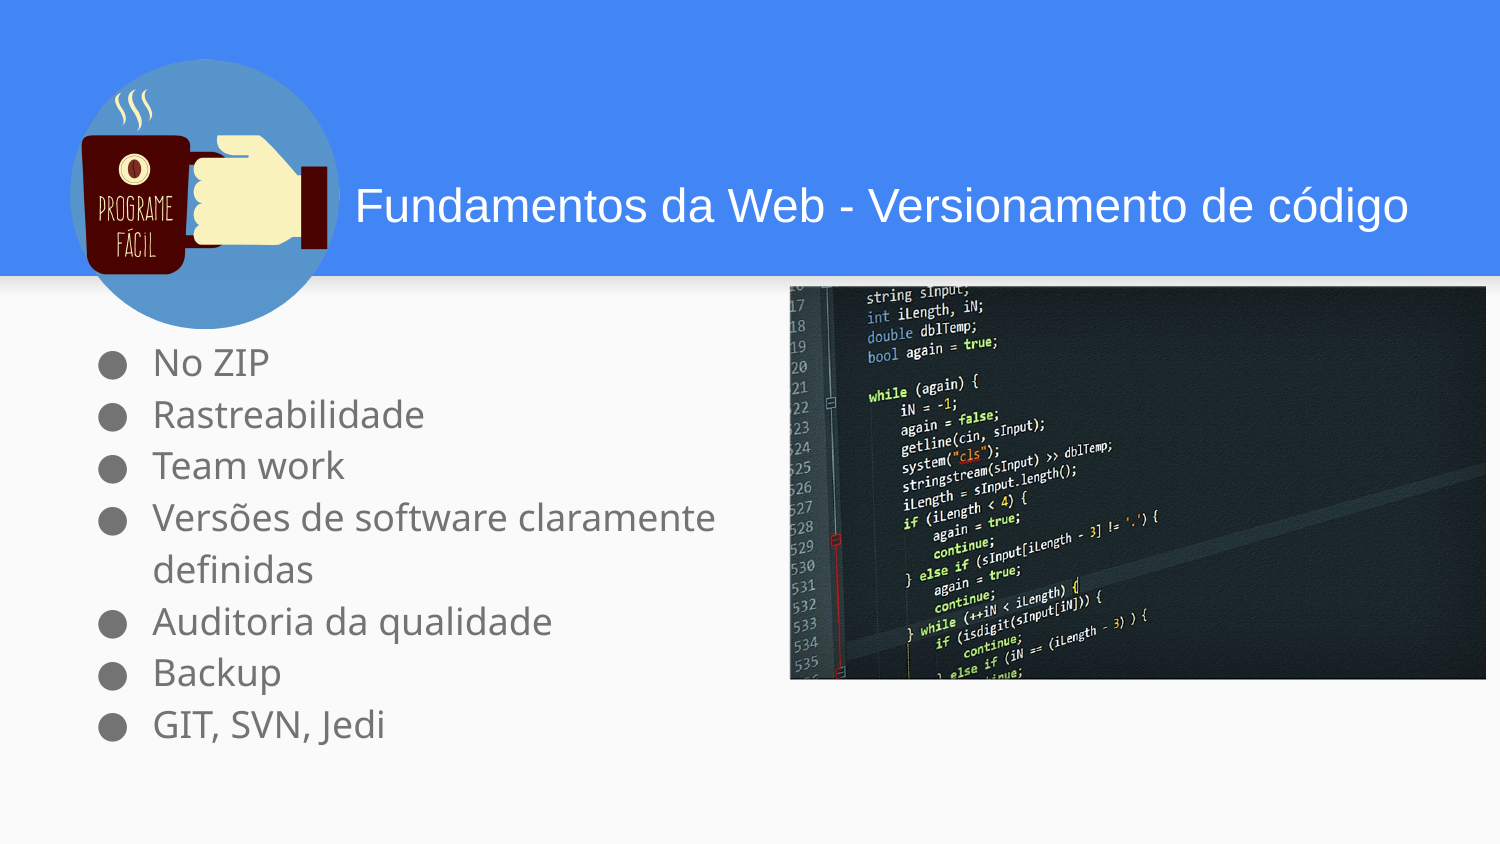

# Fundamentos da Web - Versionamento de código
No ZIP
Rastreabilidade
Team work
Versões de software claramente
definidas
Auditoria da qualidade
Backup
GIT, SVN, Jedi